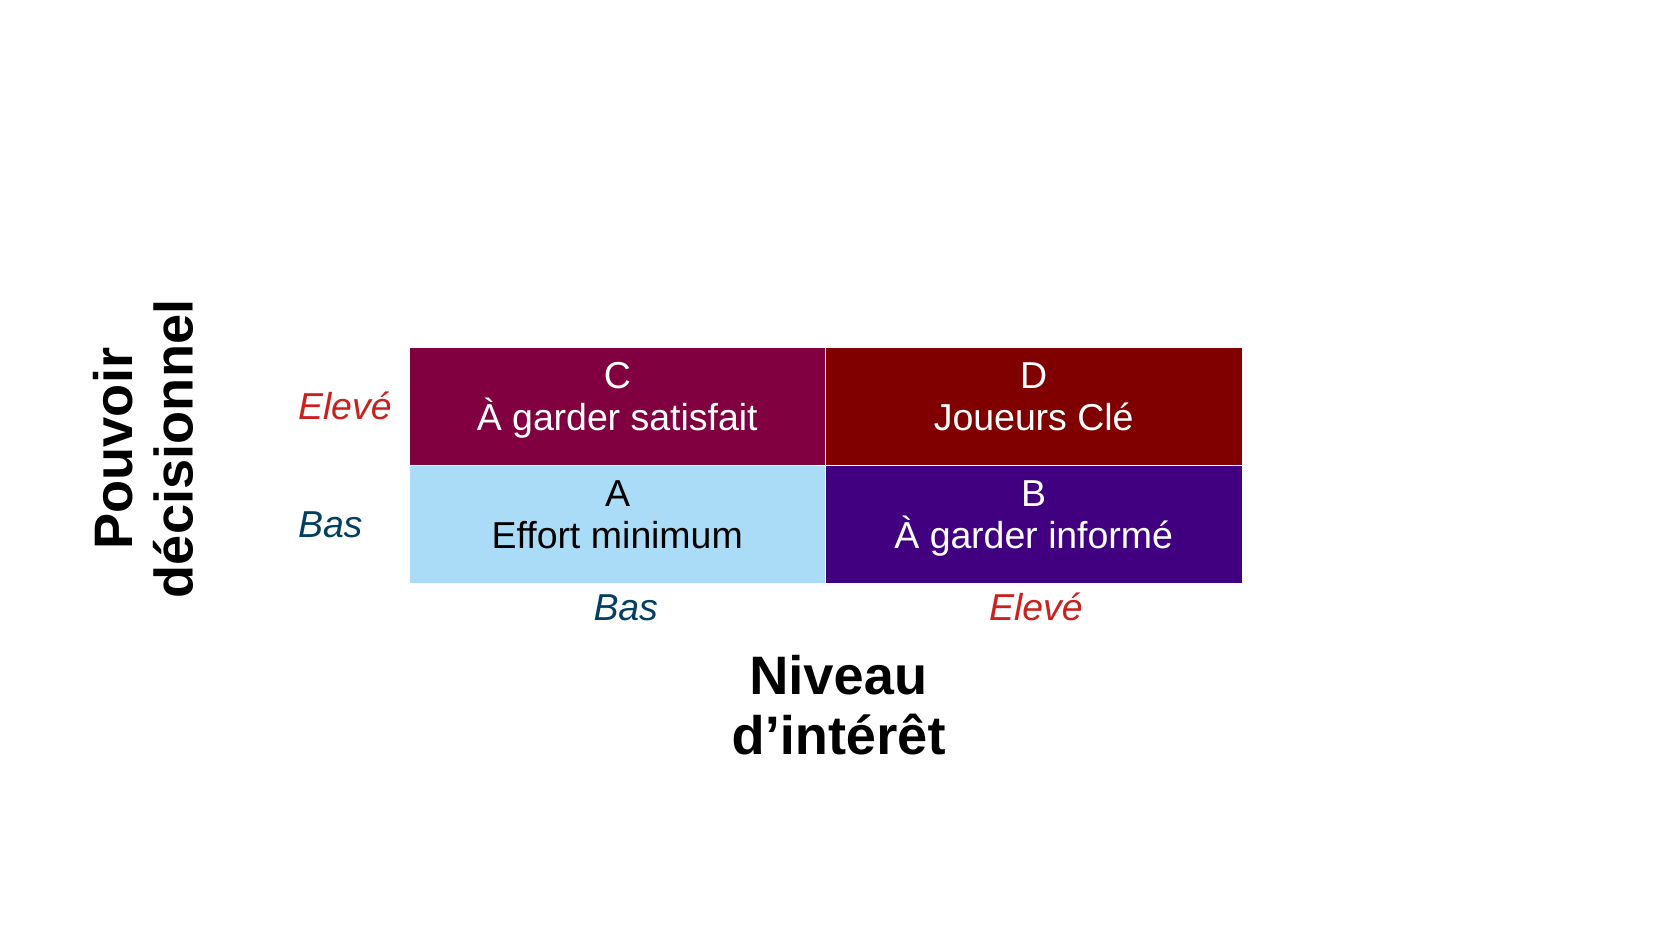

Pouvoir décisionnel
| C À garder satisfait | D Joueurs Clé |
| --- | --- |
| A Effort minimum | B À garder informé |
Elevé
Bas
Bas
Elevé
Niveau d’intérêt